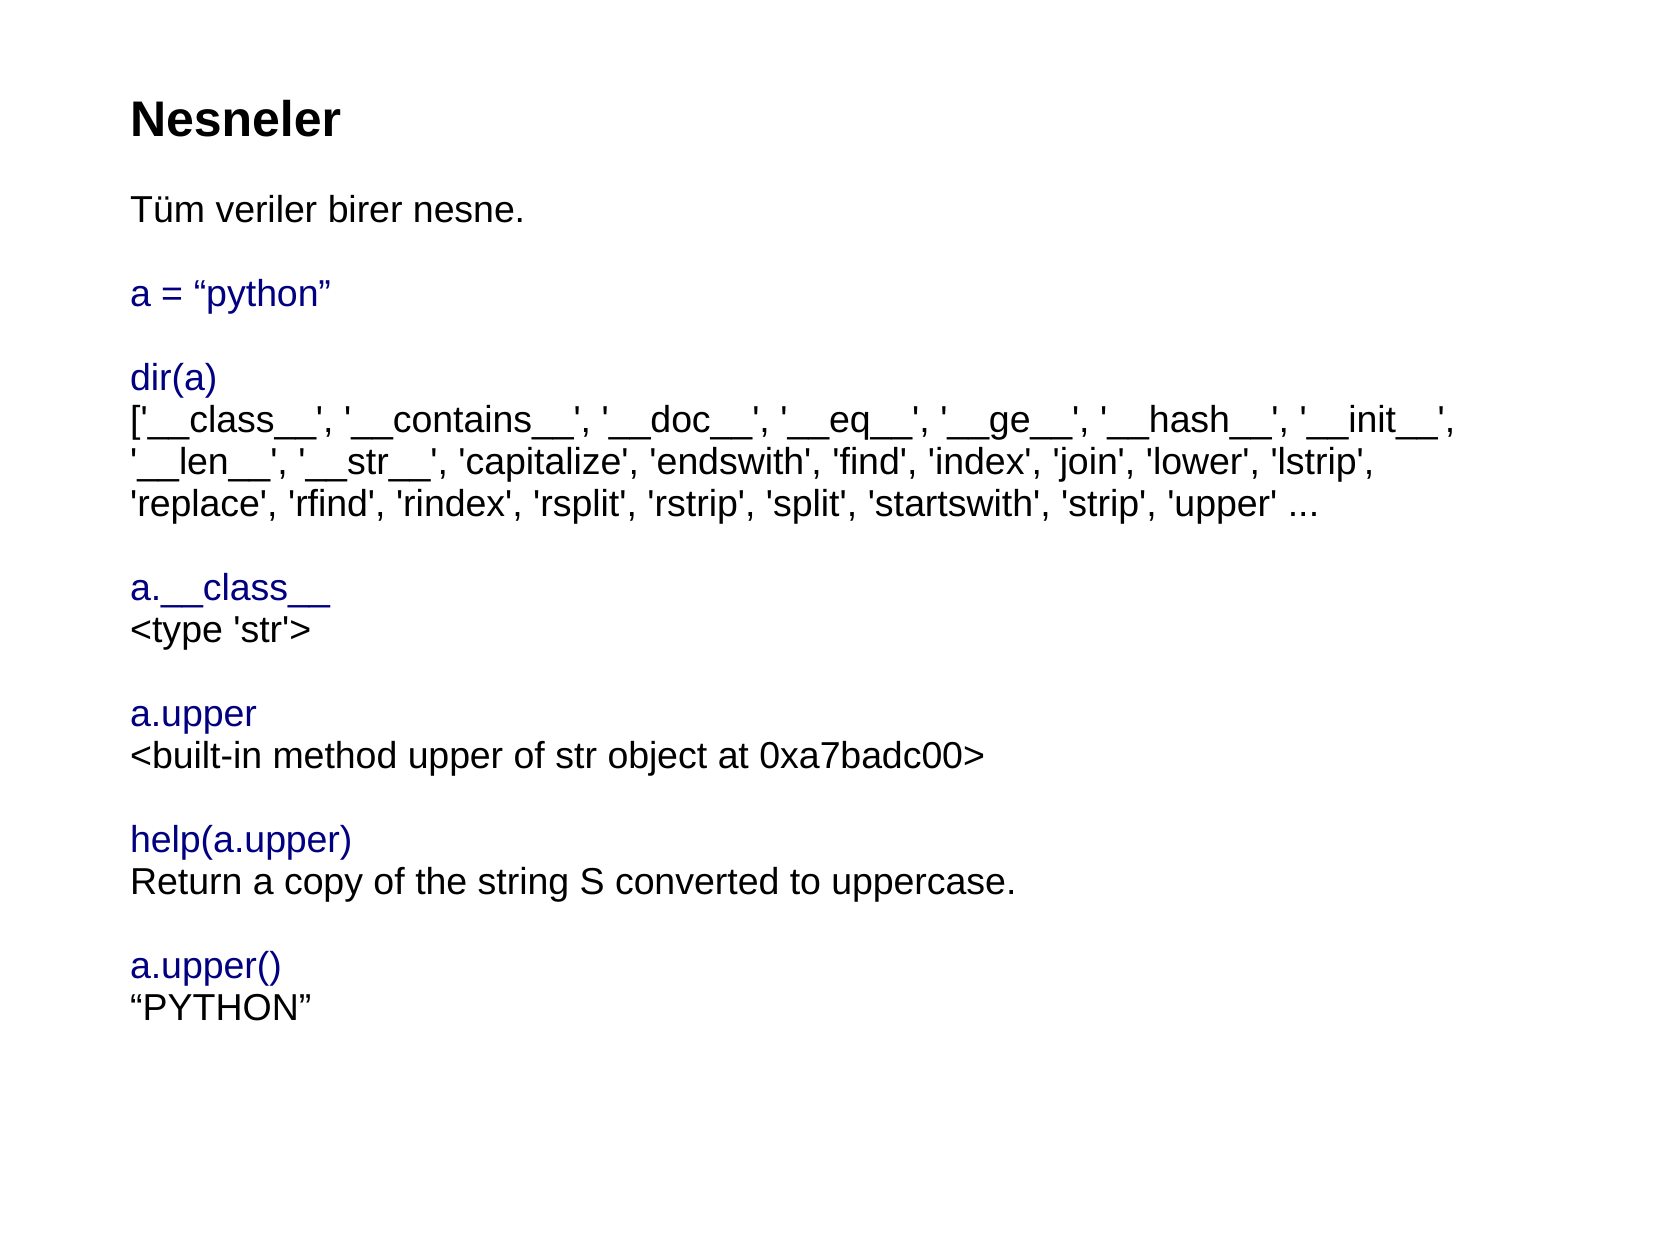

Nesneler
Tüm veriler birer nesne.
a = “python”
dir(a)
['__class__', '__contains__', '__doc__', '__eq__', '__ge__', '__hash__', '__init__', '__len__', '__str__', 'capitalize', 'endswith', 'find', 'index', 'join', 'lower', 'lstrip', 'replace', 'rfind', 'rindex', 'rsplit', 'rstrip', 'split', 'startswith', 'strip', 'upper' ...
a.__class__
<type 'str'>
a.upper
<built-in method upper of str object at 0xa7badc00>
help(a.upper)
Return a copy of the string S converted to uppercase.
a.upper()
“PYTHON”